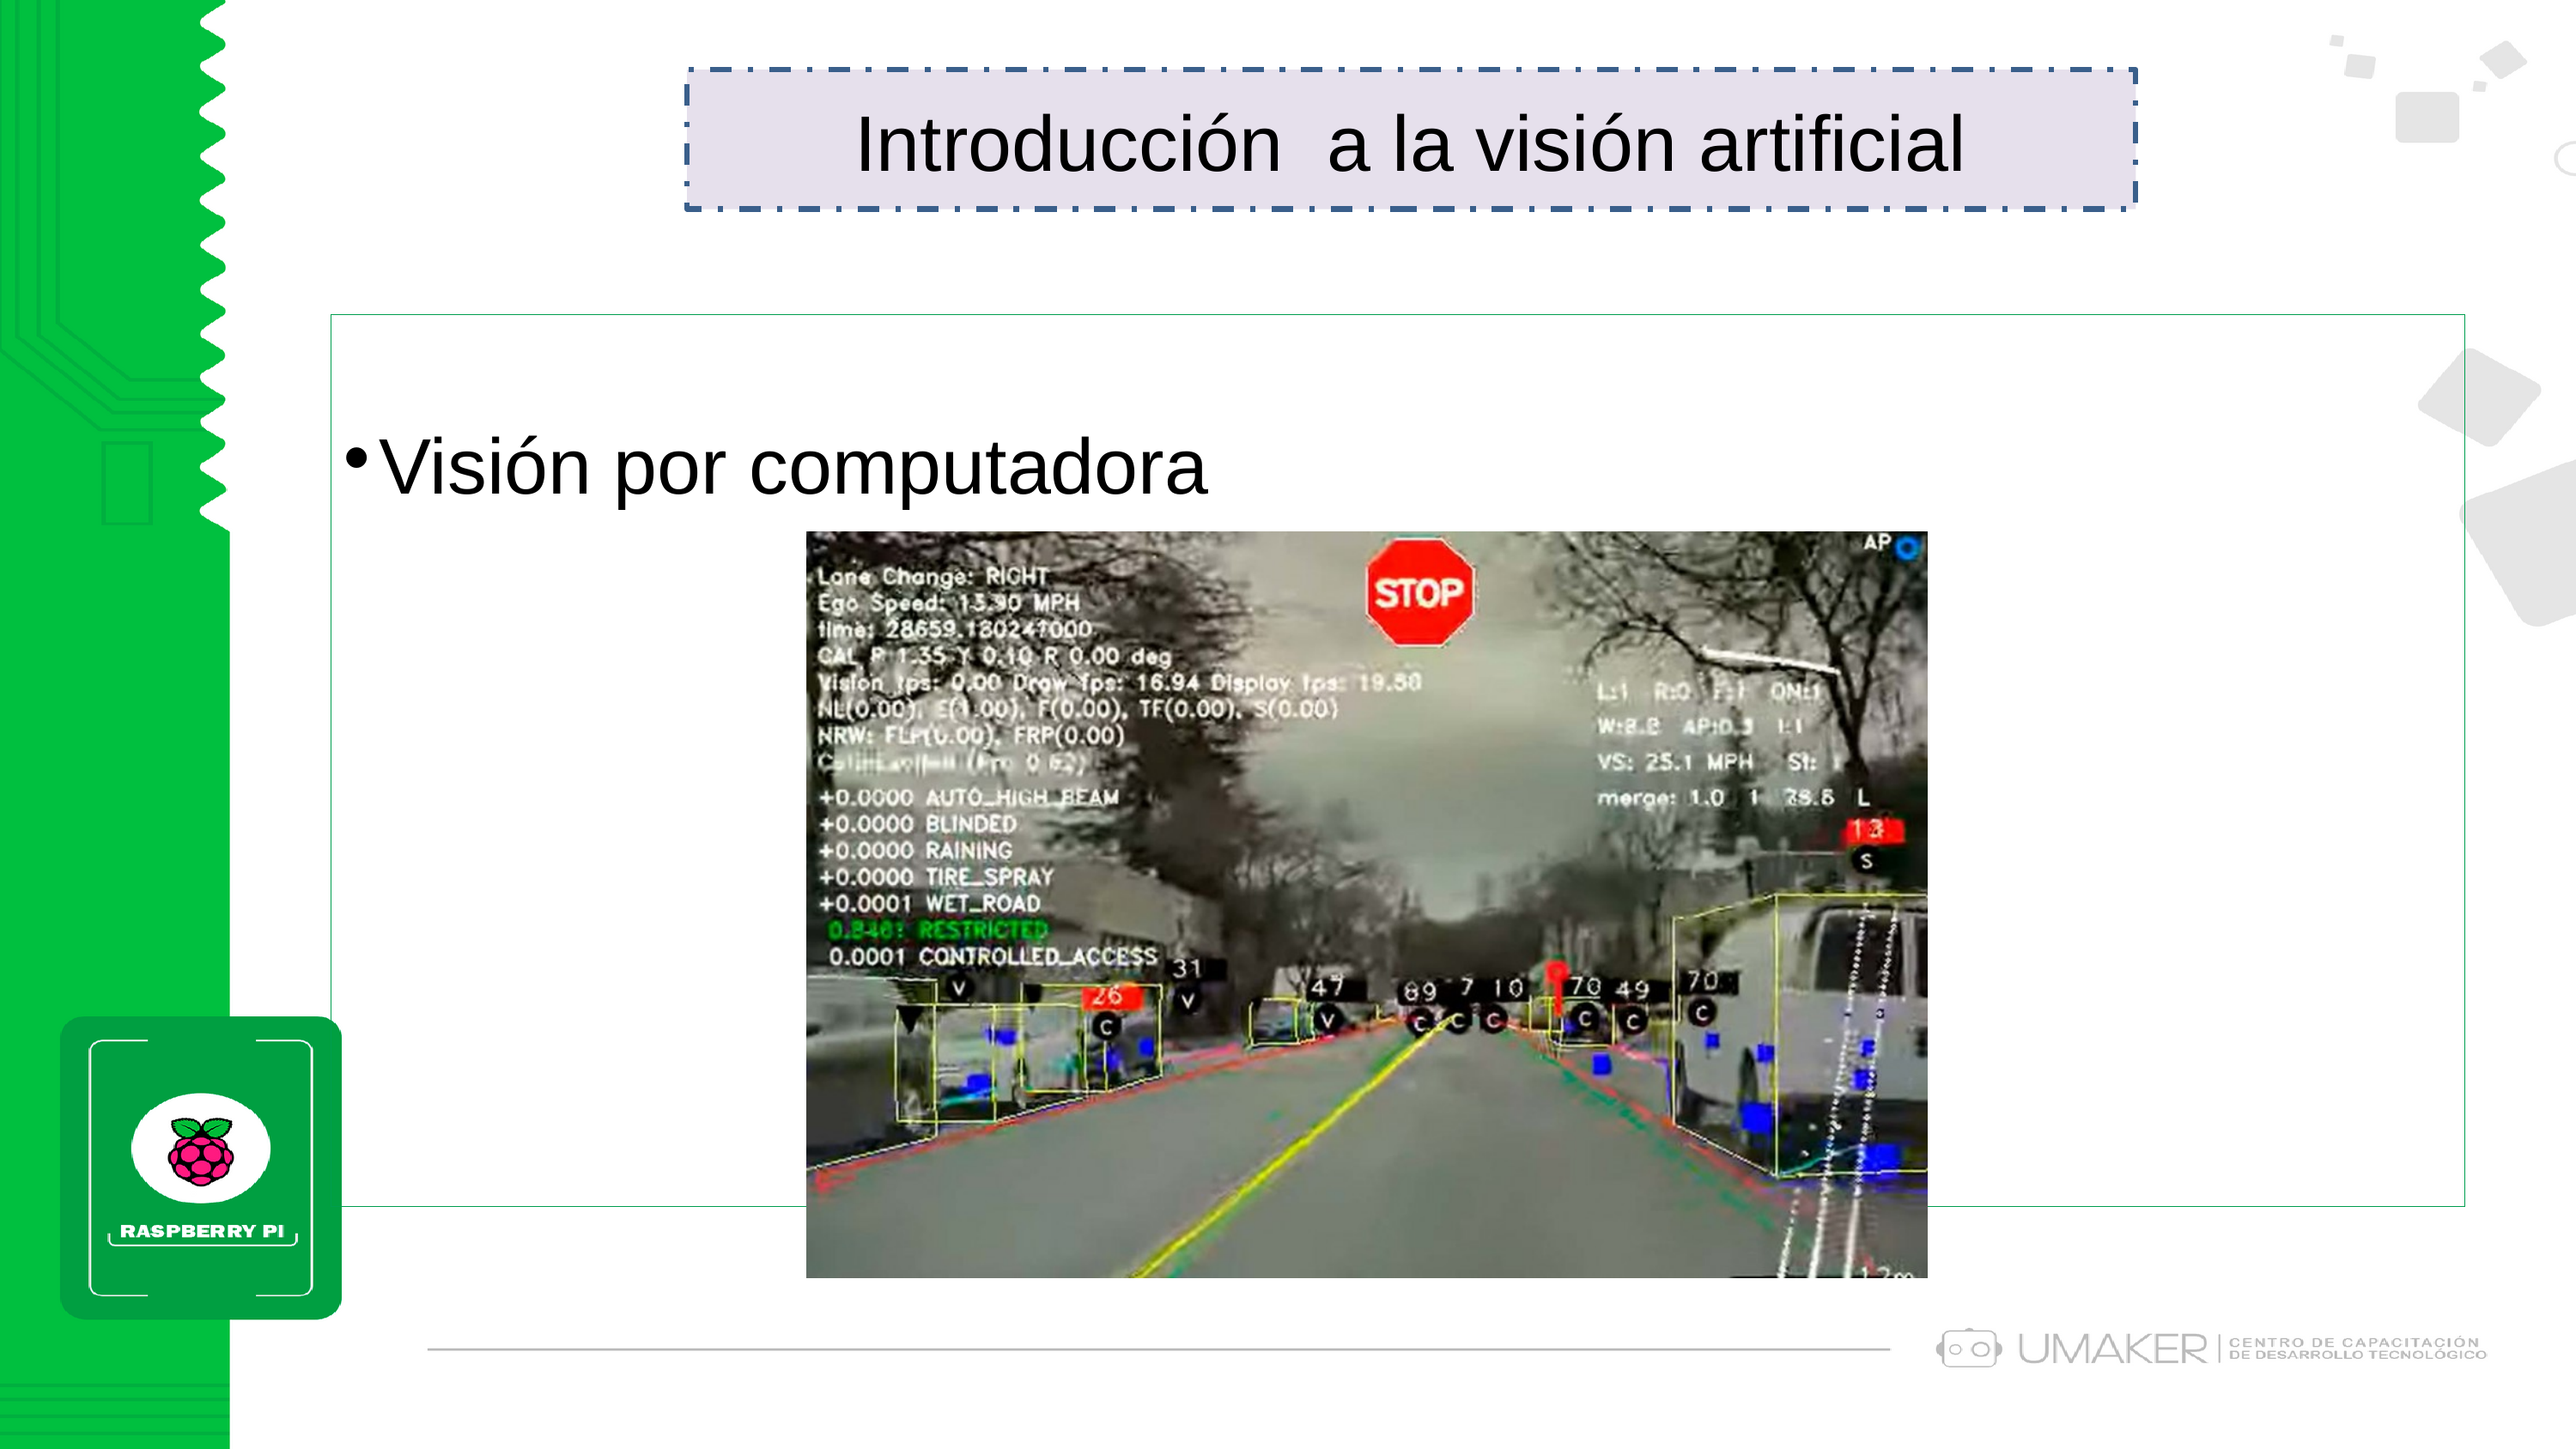

Introducción a la visión artificial
Visión por computadora